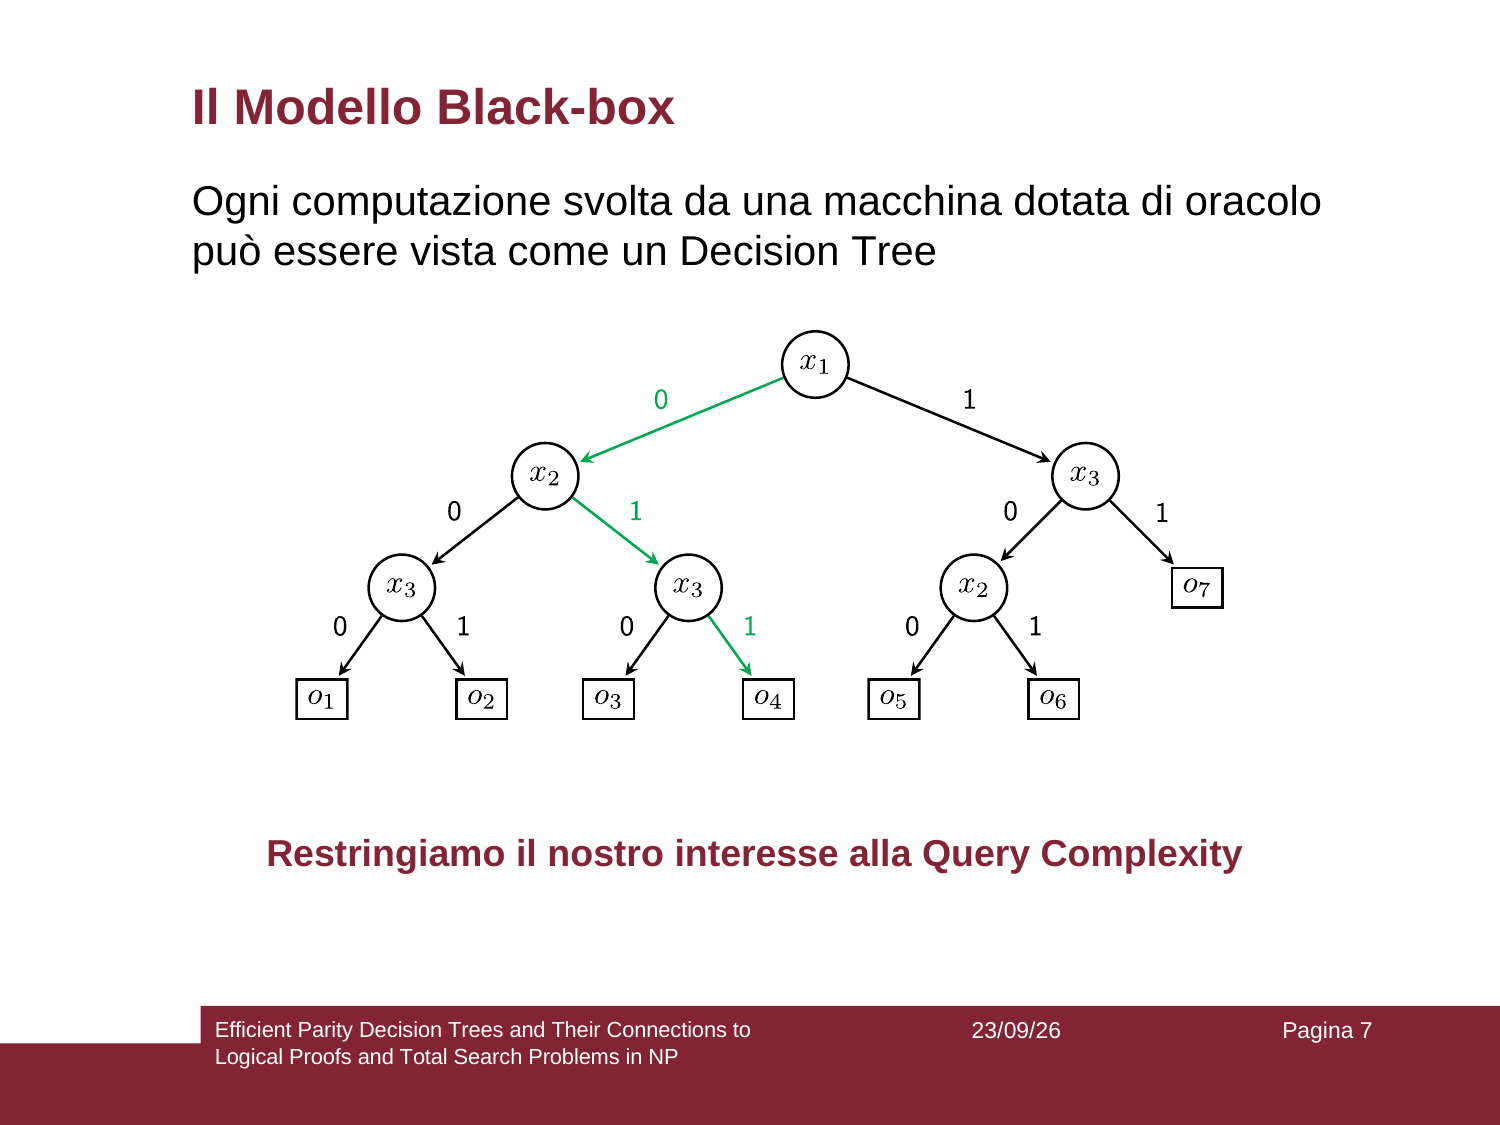

Il Modello Black-box
Ogni computazione svolta da una macchina dotata di oracolo può essere vista come un Decision Tree
Restringiamo il nostro interesse alla Query Complexity
Efficient Parity Decision Trees and Their Connections to Logical Proofs and Total Search Problems in NP
Pagina